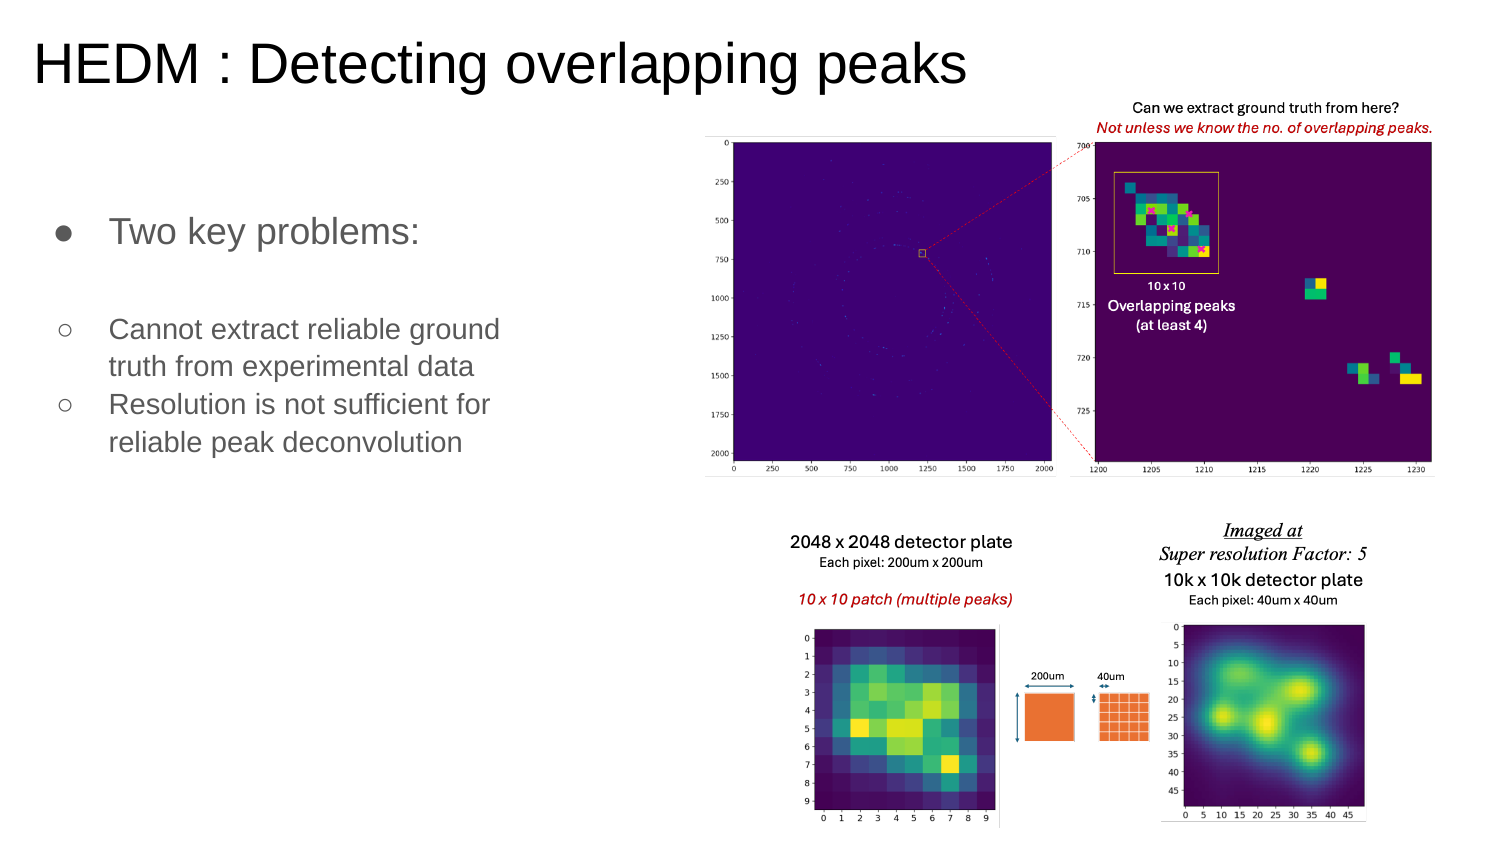

# HEDM : Detecting overlapping peaks
Two key problems:
Cannot extract reliable ground truth from experimental data
Resolution is not sufficient for reliable peak deconvolution